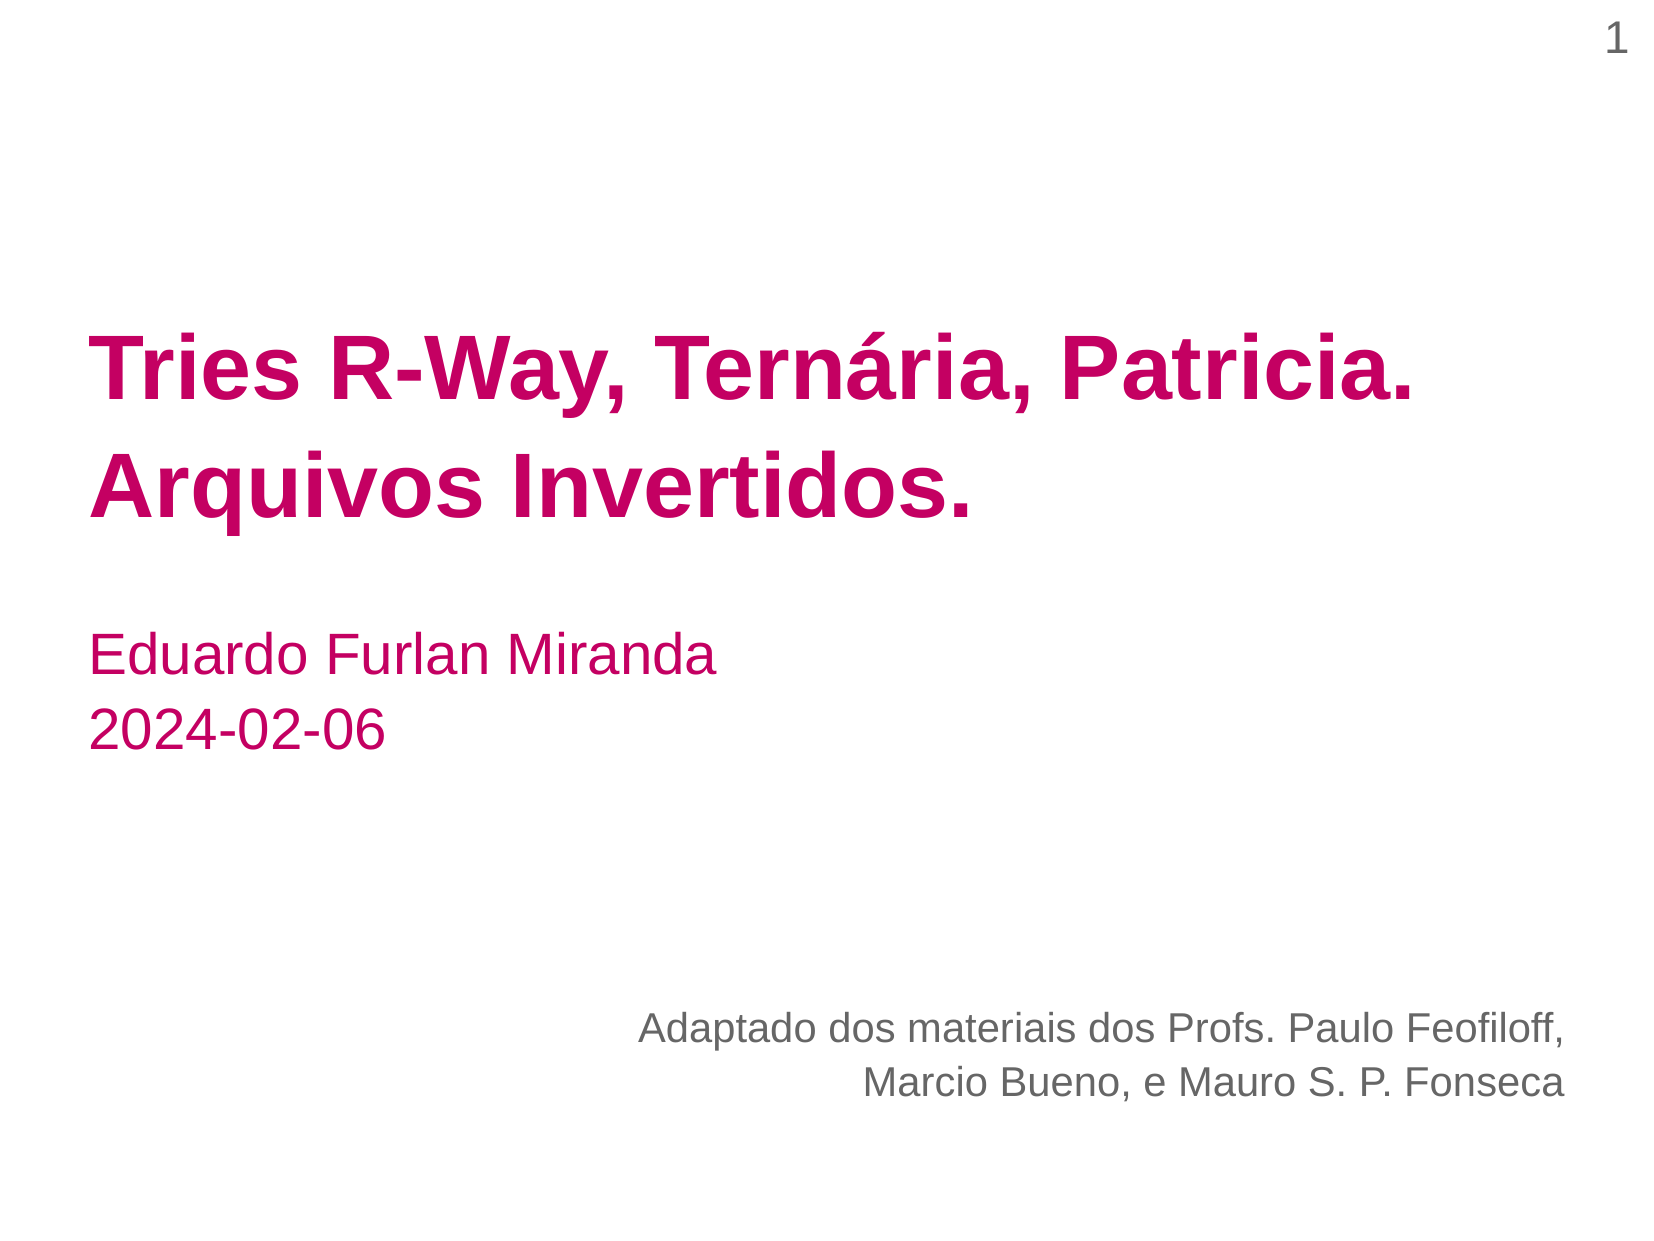

1
# Tries R-Way, Ternária, Patricia. Arquivos Invertidos. Eduardo Furlan Miranda 2024-02-06
Adaptado dos materiais dos Profs. Paulo Feofiloff, Marcio Bueno, e Mauro S. P. Fonseca